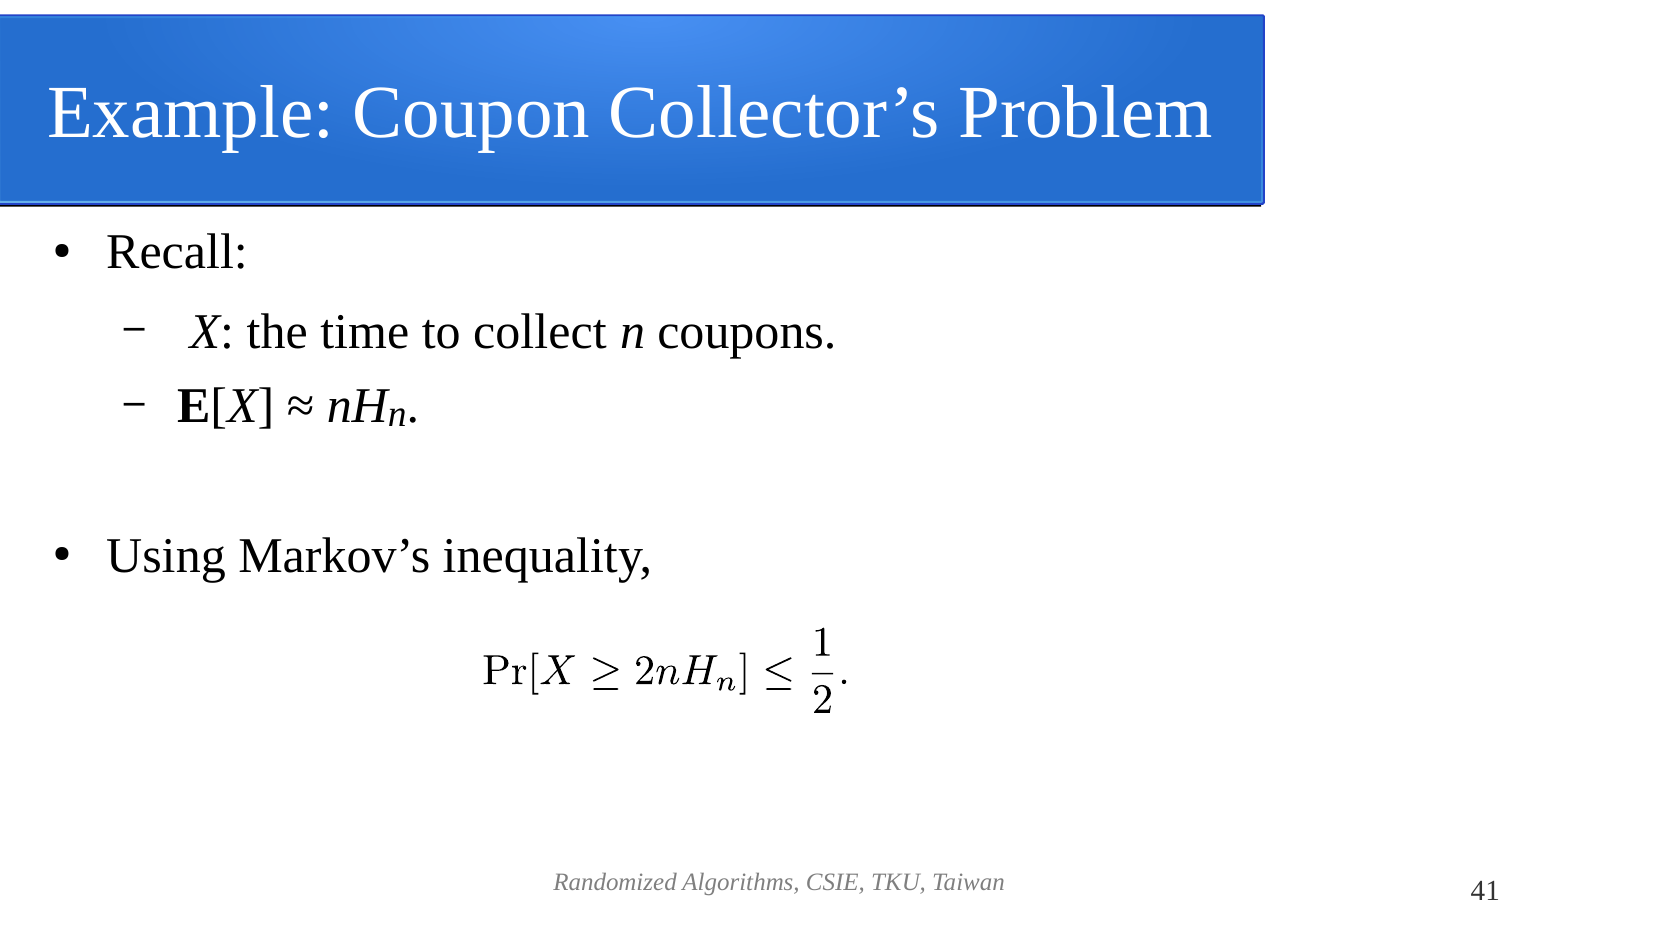

# Example: Coupon Collector’s Problem
Recall:
 X: the time to collect n coupons.
E[X] ≈ nHn.
Using Markov’s inequality,
Randomized Algorithms, CSIE, TKU, Taiwan
41